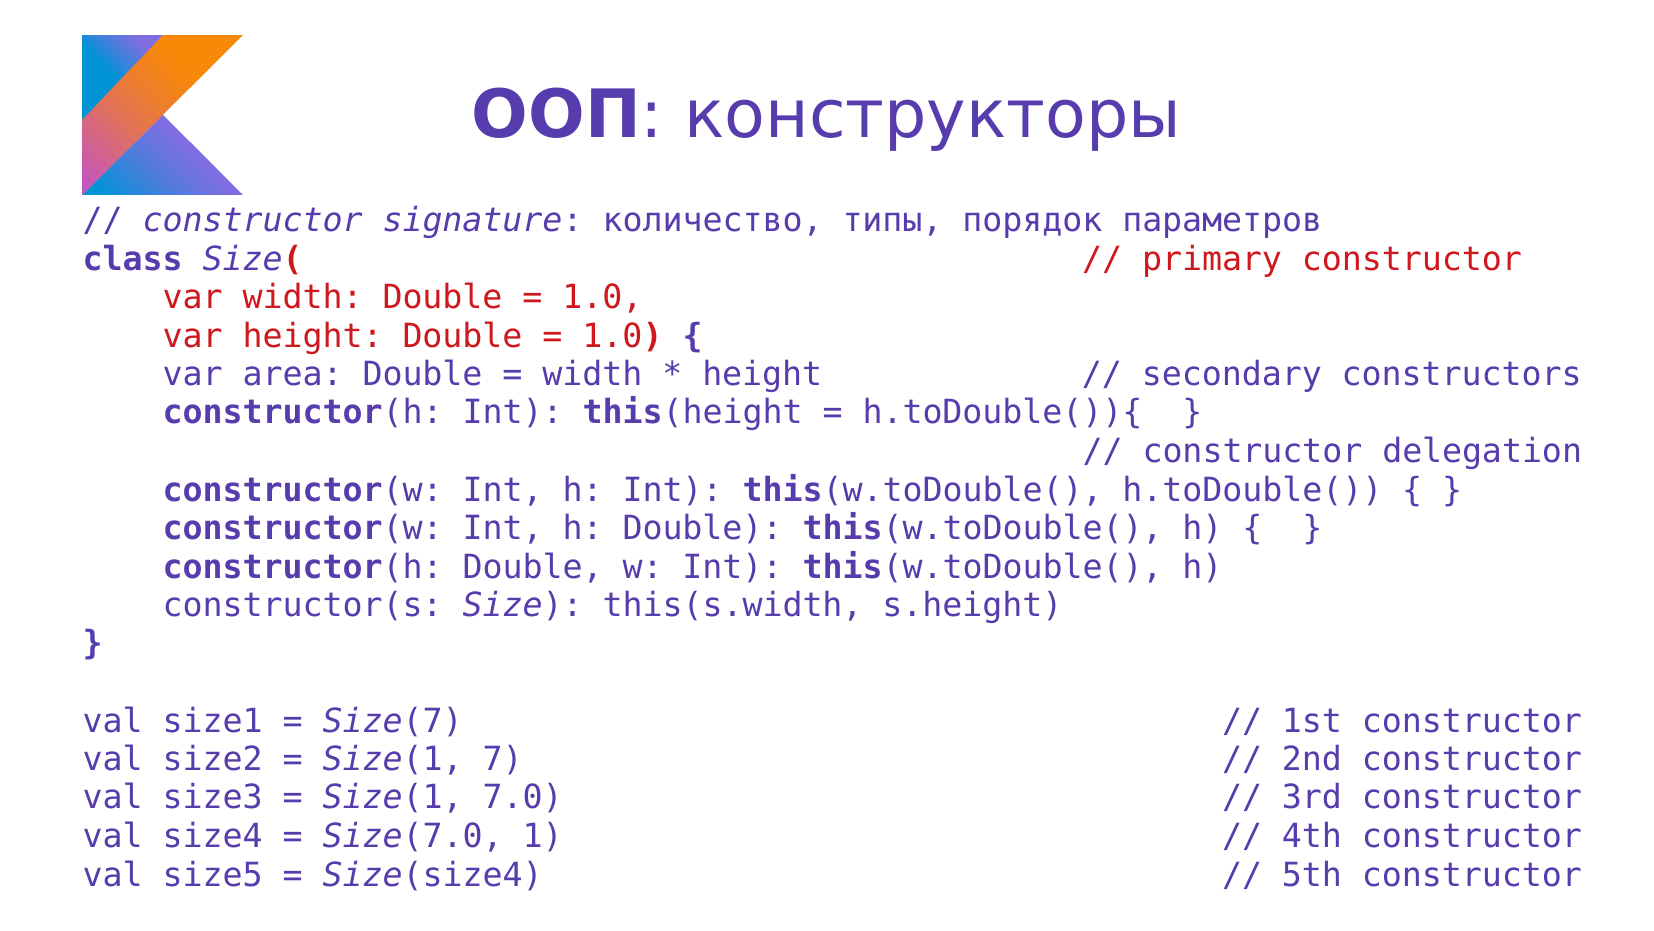

# ООП: конструкторы
// constructor signature: количество, типы, порядок параметров
class Size( // primary constructor
 var width: Double = 1.0,
 var height: Double = 1.0) {
 var area: Double = width * height // secondary constructors
 constructor(h: Int): this(height = h.toDouble()){ }
 // constructor delegation
 constructor(w: Int, h: Int): this(w.toDouble(), h.toDouble()) { }
 constructor(w: Int, h: Double): this(w.toDouble(), h) { }
 constructor(h: Double, w: Int): this(w.toDouble(), h)
 constructor(s: Size): this(s.width, s.height)
}
val size1 = Size(7) // 1st constructor
val size2 = Size(1, 7) // 2nd constructor
val size3 = Size(1, 7.0) // 3rd constructor
val size4 = Size(7.0, 1) // 4th constructor
val size5 = Size(size4) // 5th constructor